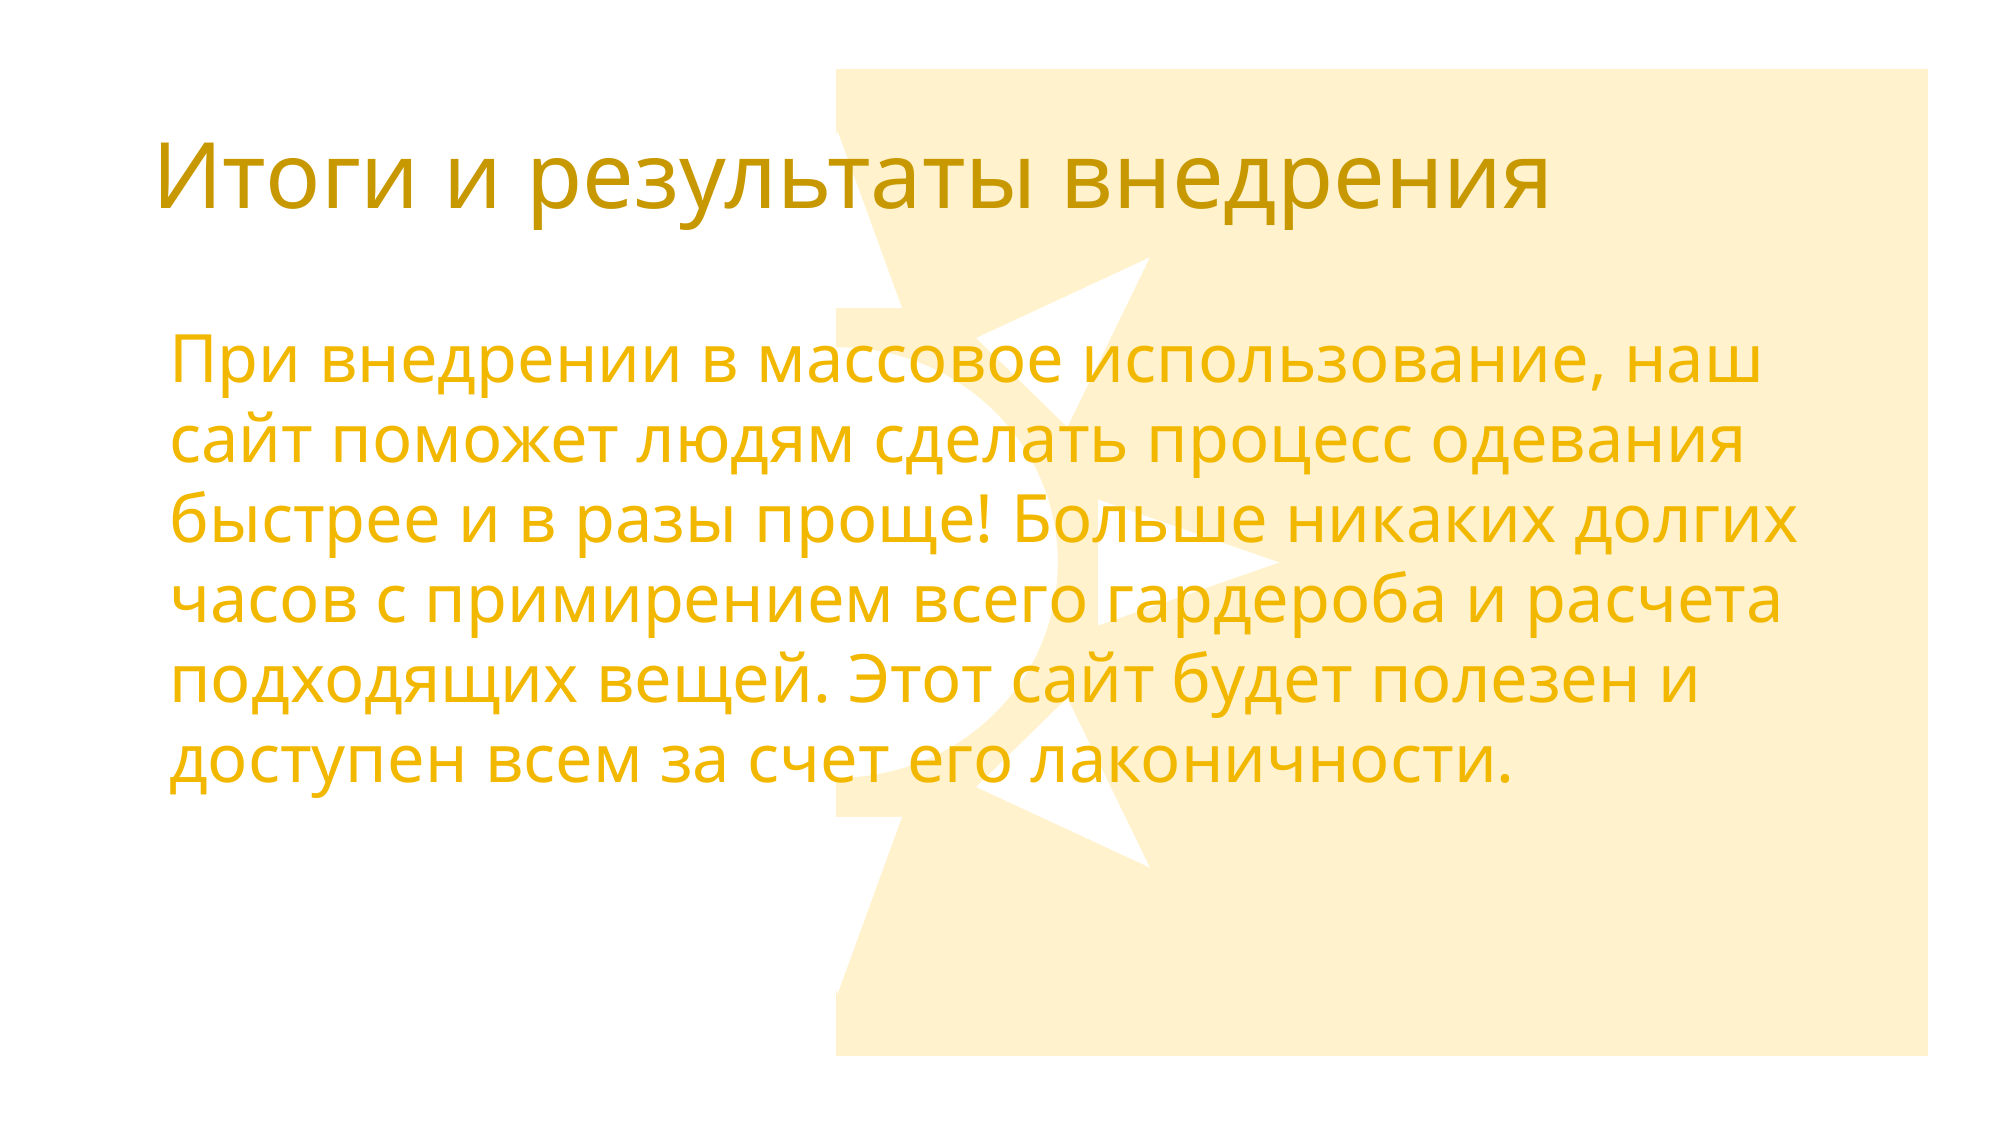

# Итоги и результаты внедрения
При внедрении в массовое использование, наш сайт поможет людям сделать процесс одевания быстрее и в разы проще! Больше никаких долгих часов с примирением всего гардероба и расчета подходящих вещей. Этот сайт будет полезен и доступен всем за счет его лаконичности.